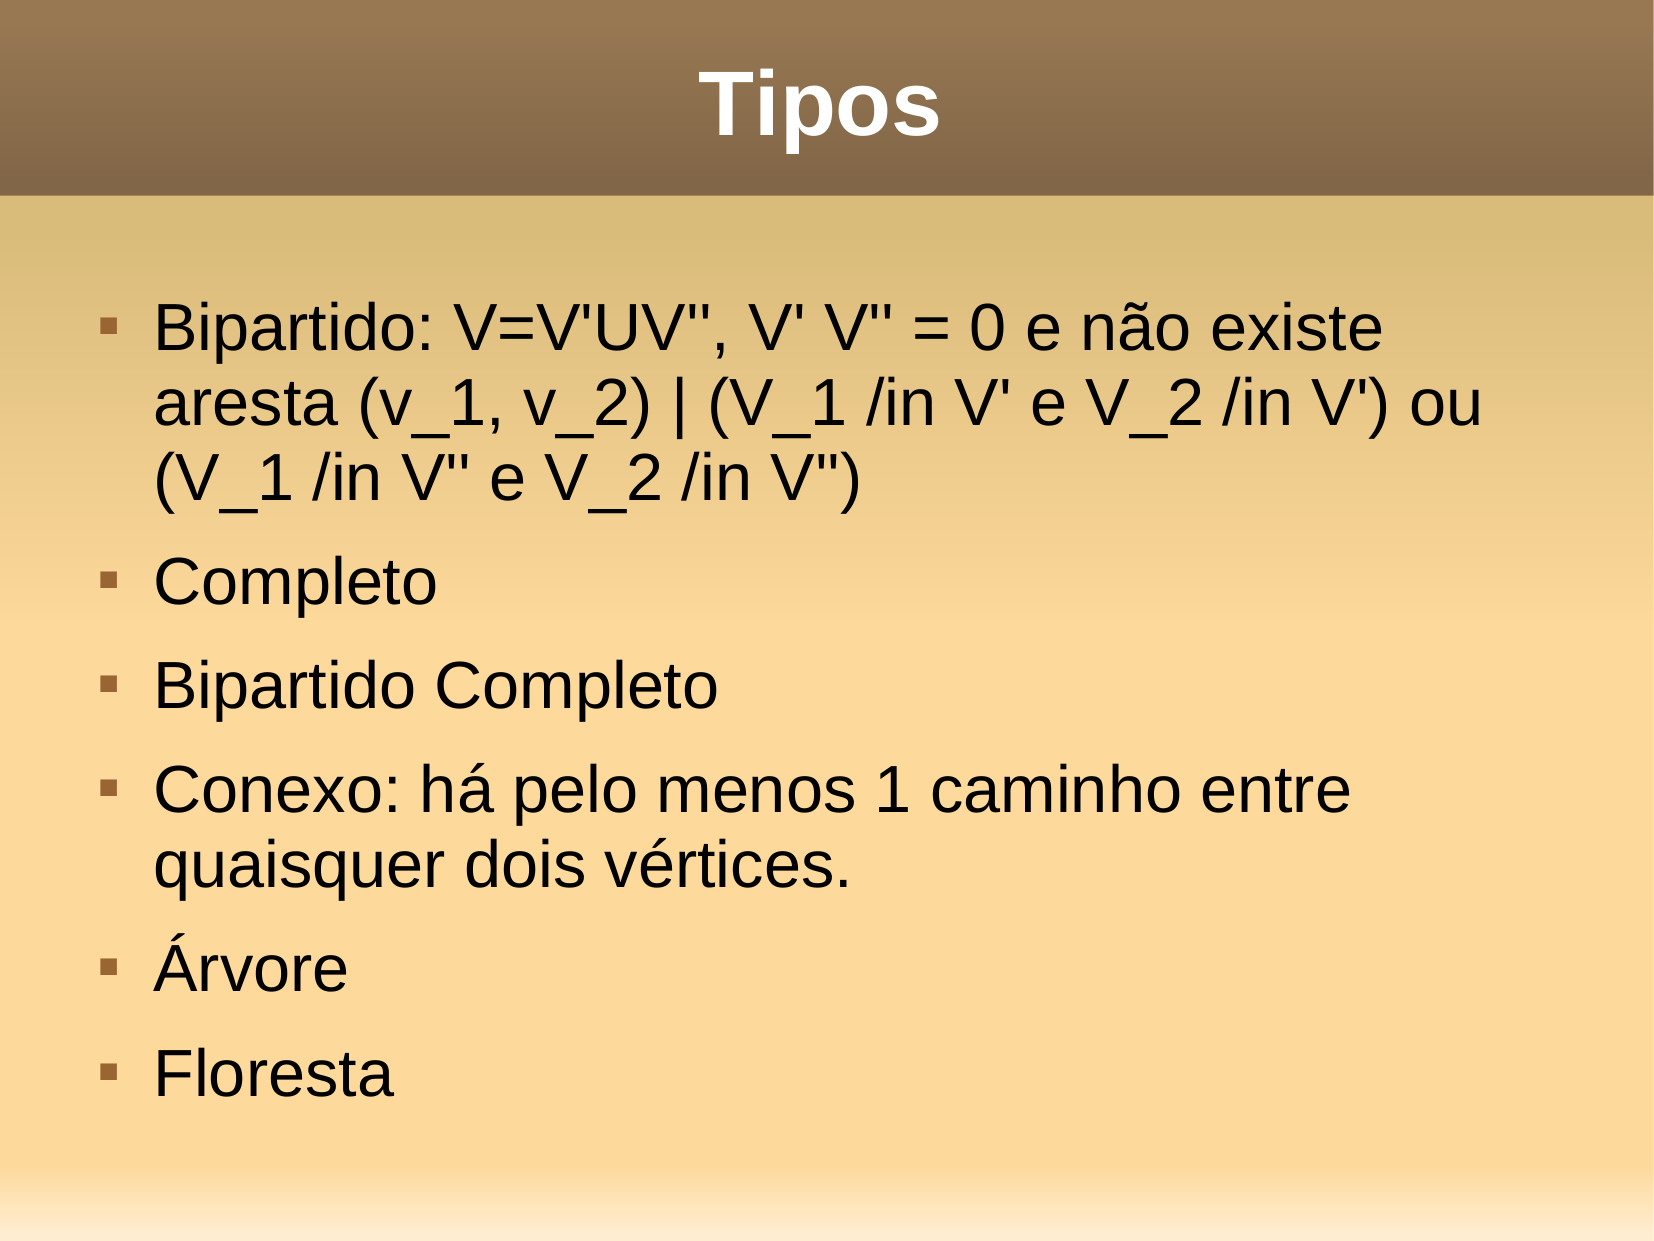

# Tipos
Bipartido: V=V'UV'', V' V'' = 0 e não existe aresta (v_1, v_2) | (V_1 /in V' e V_2 /in V') ou (V_1 /in V'' e V_2 /in V'')
Completo
Bipartido Completo
Conexo: há pelo menos 1 caminho entre quaisquer dois vértices.
Árvore
Floresta